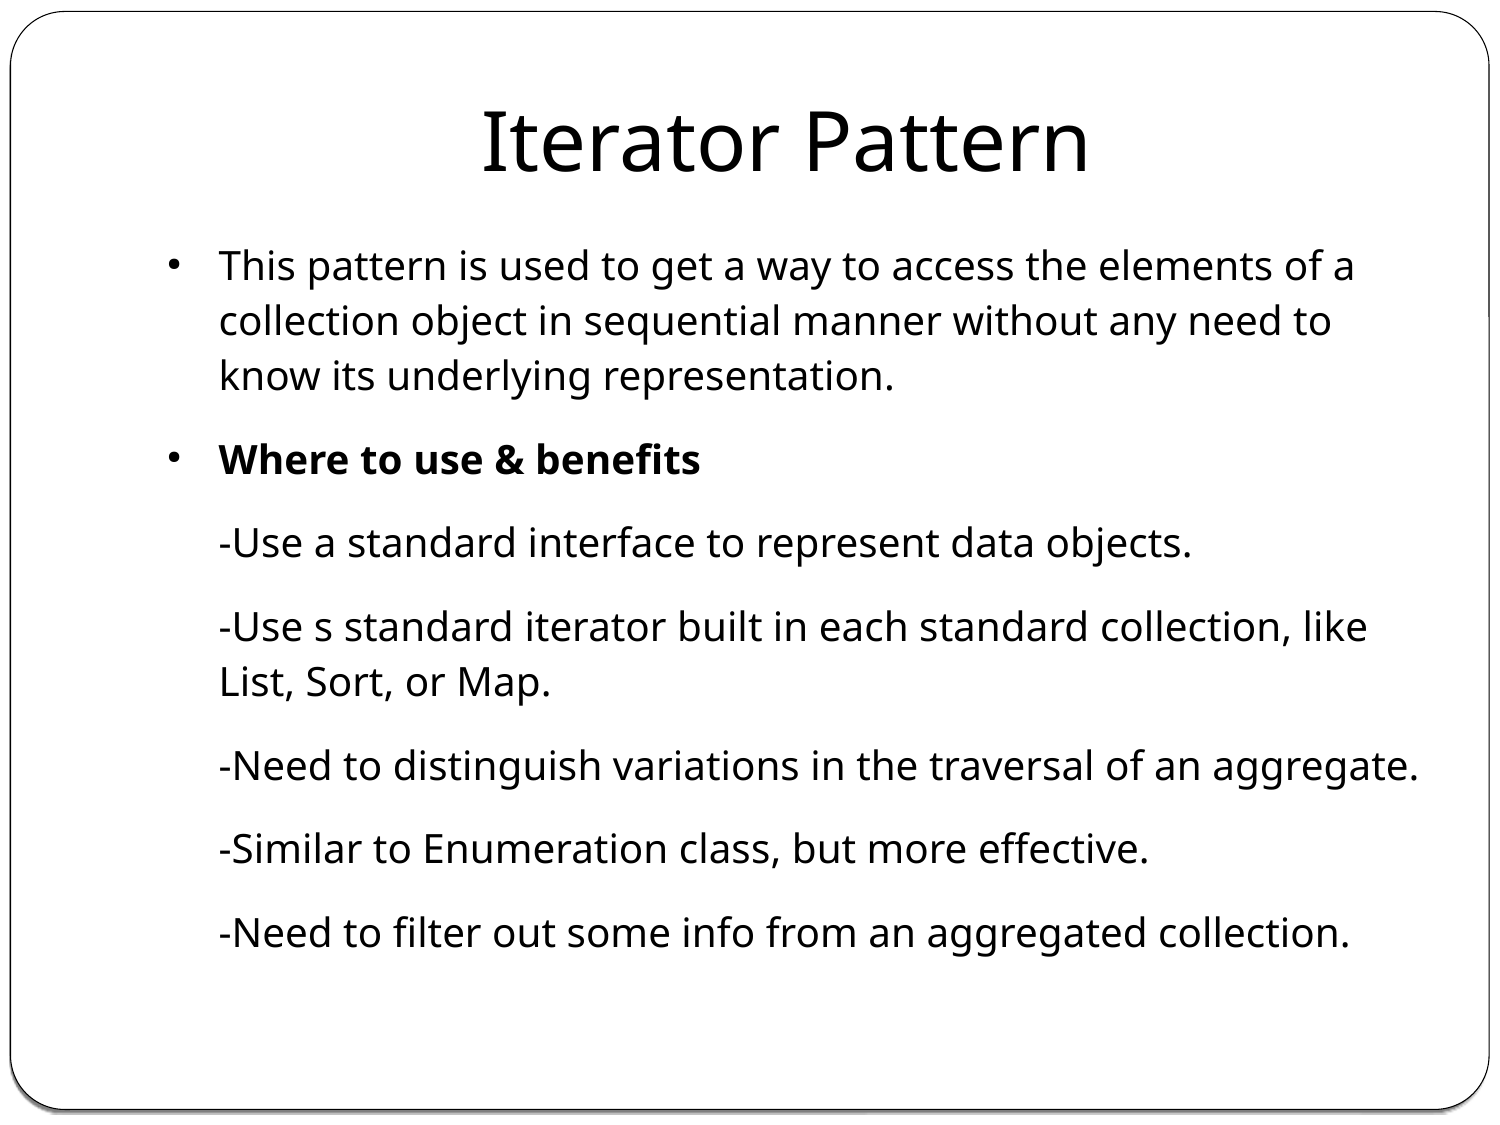

# Iterator Pattern
This pattern is used to get a way to access the elements of a collection object in sequential manner without any need to know its underlying representation.
Where to use & benefits
-Use a standard interface to represent data objects.
-Use s standard iterator built in each standard collection, like List, Sort, or Map.
-Need to distinguish variations in the traversal of an aggregate.
-Similar to Enumeration class, but more effective.
-Need to filter out some info from an aggregated collection.